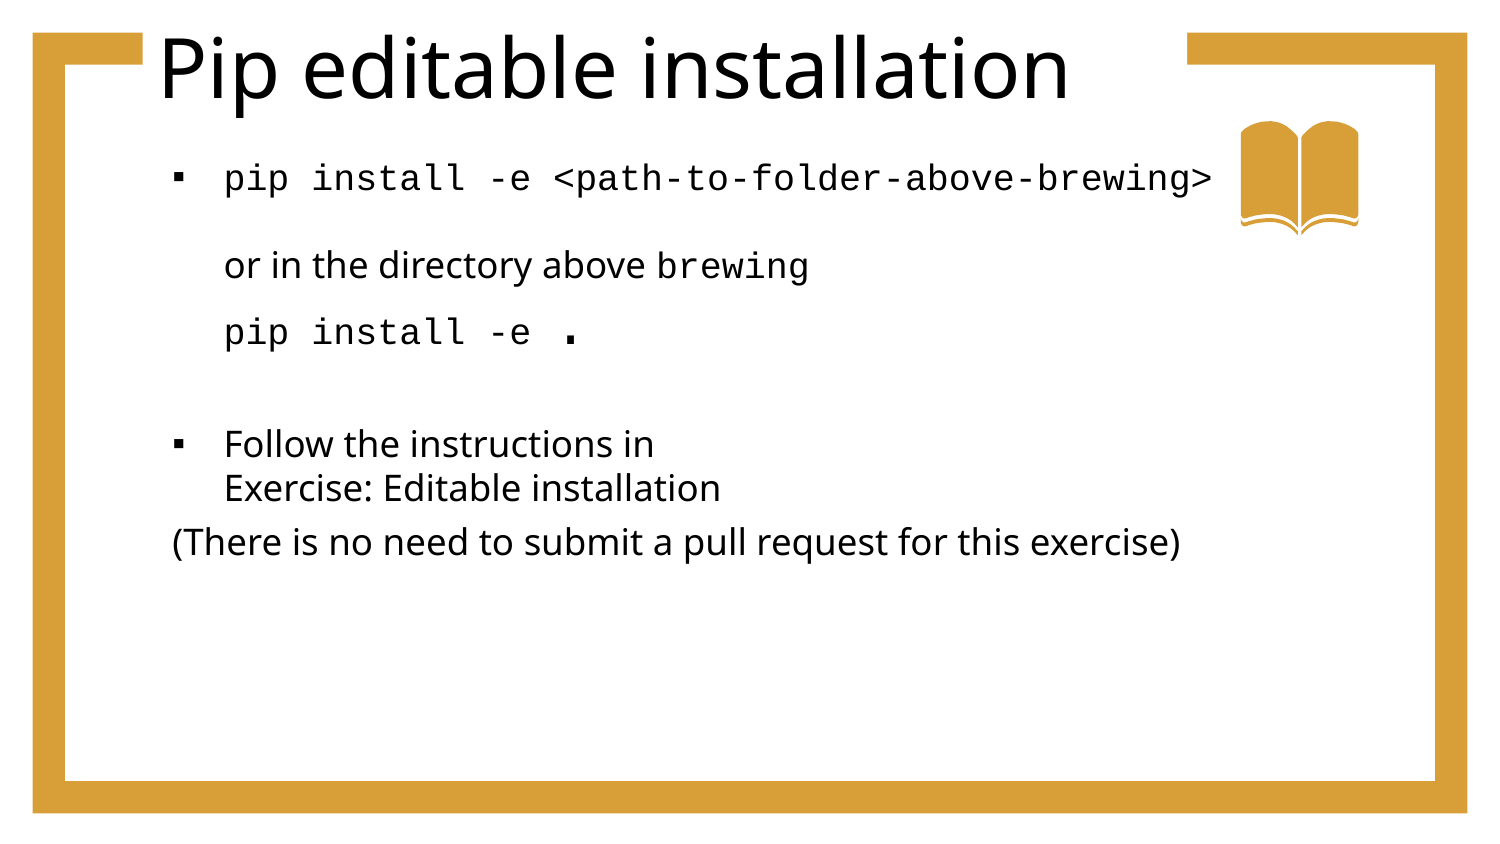

# Pip editable installation
pip install -e <path-to-folder-above-brewing>
or in the directory above brewing
pip install -e .
Follow the instructions in
Exercise: Editable installation
(There is no need to submit a pull request for this exercise)